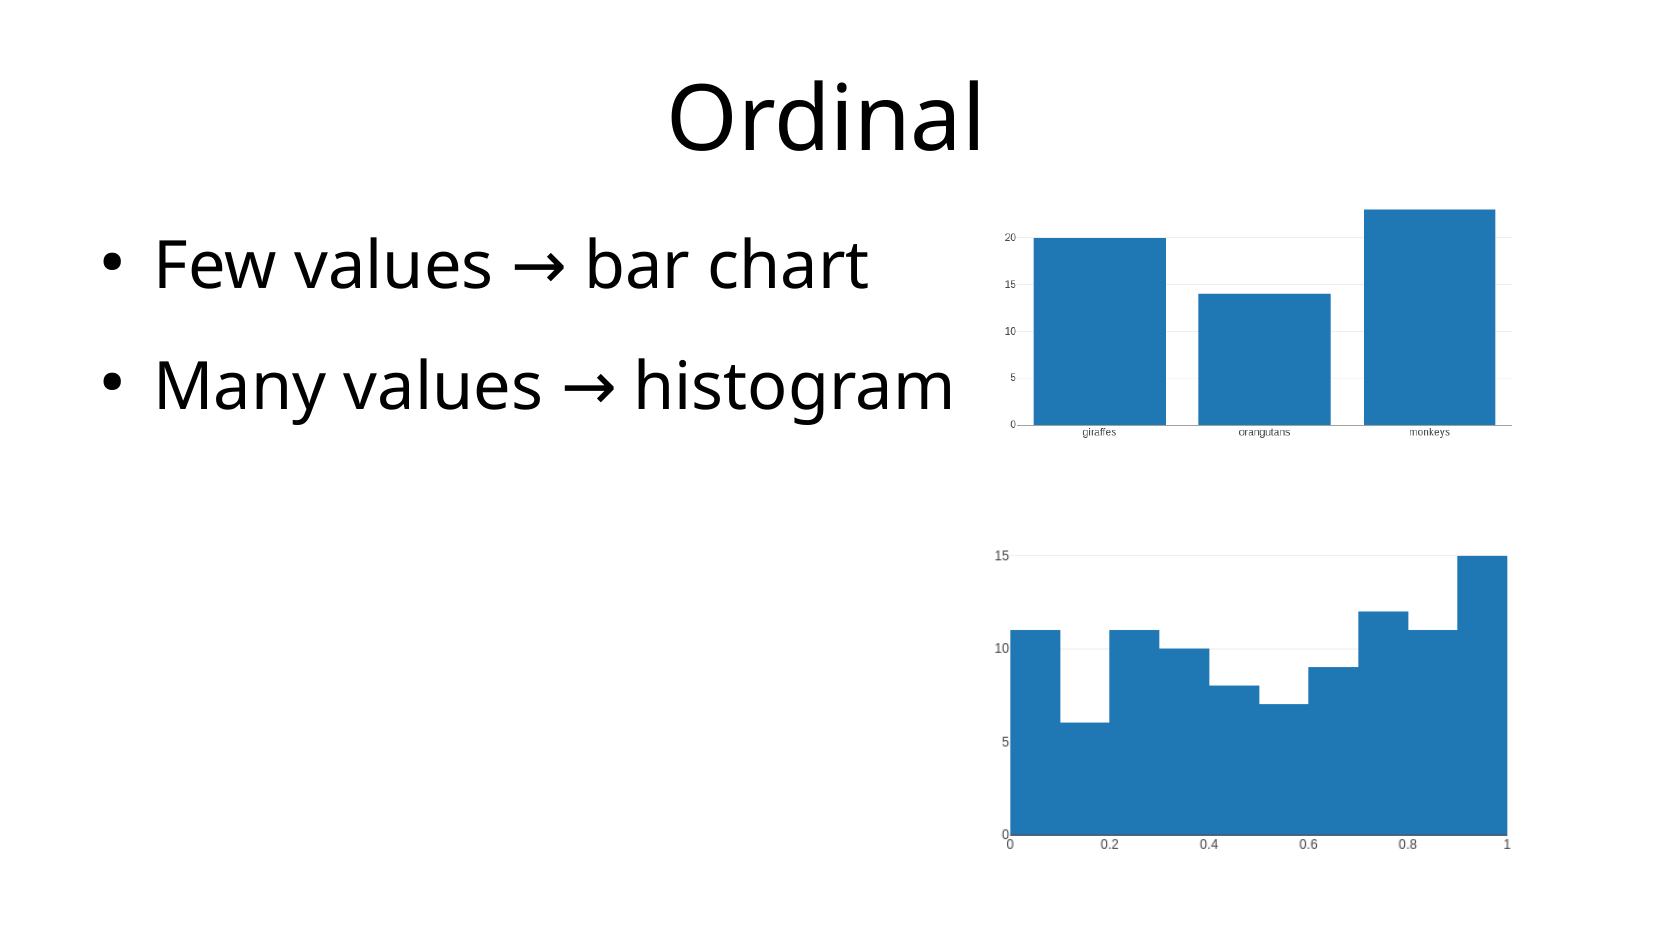

# Ordinal
Few values → bar chart
Many values → histogram